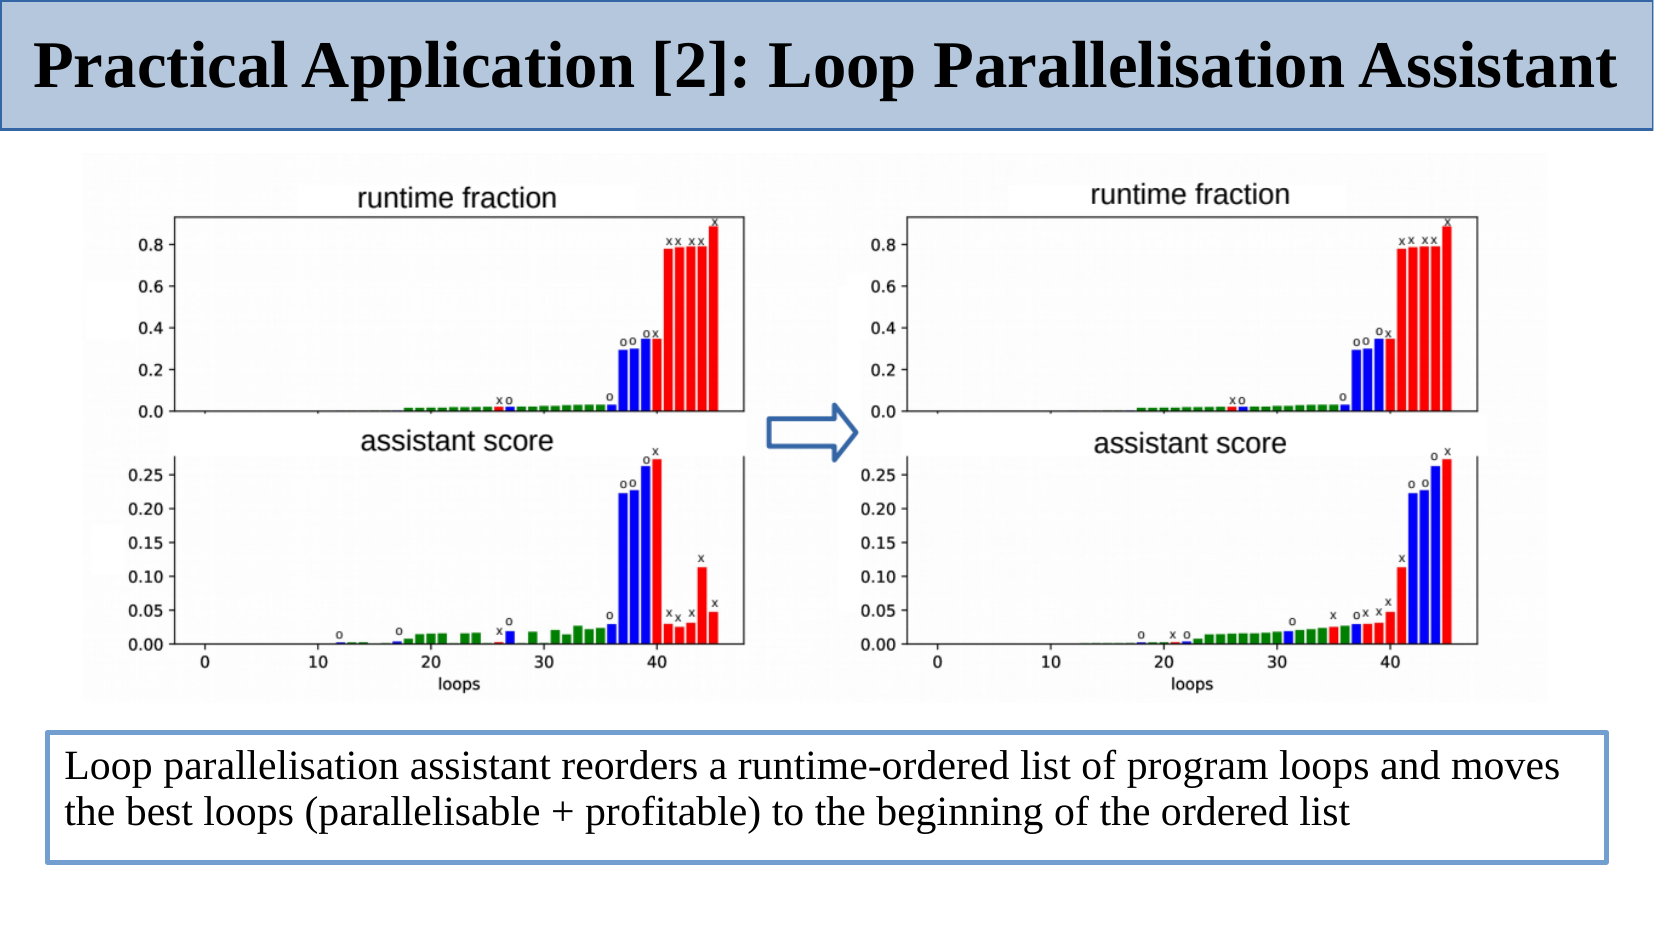

# Practical Application [2]: Loop Parallelisation Assistant
Loop parallelisation assistant reorders a runtime-ordered list of program loops and moves the best loops (parallelisable + profitable) to the beginning of the ordered list